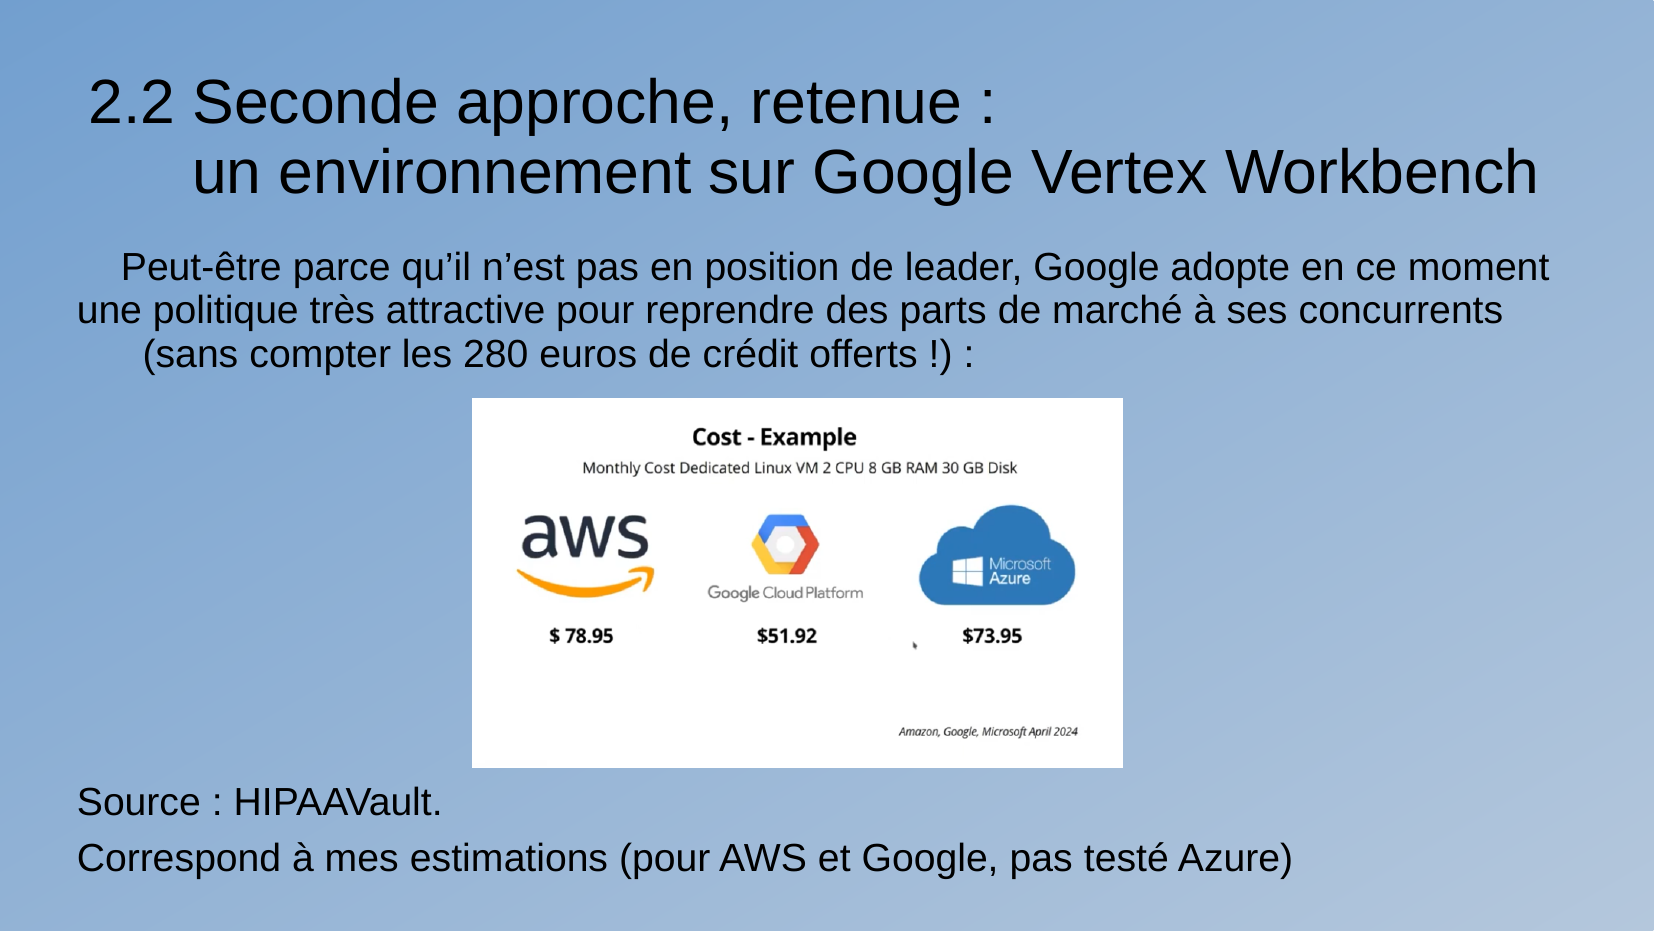

# 2.2 Seconde approche, retenue : un environnement sur Google Vertex Workbench
 Peut-être parce qu’il n’est pas en position de leader, Google adopte en ce moment une politique très attractive pour reprendre des parts de marché à ses concurrents  (sans compter les 280 euros de crédit offerts !) :
Source : HIPAAVault.
Correspond à mes estimations (pour AWS et Google, pas testé Azure)